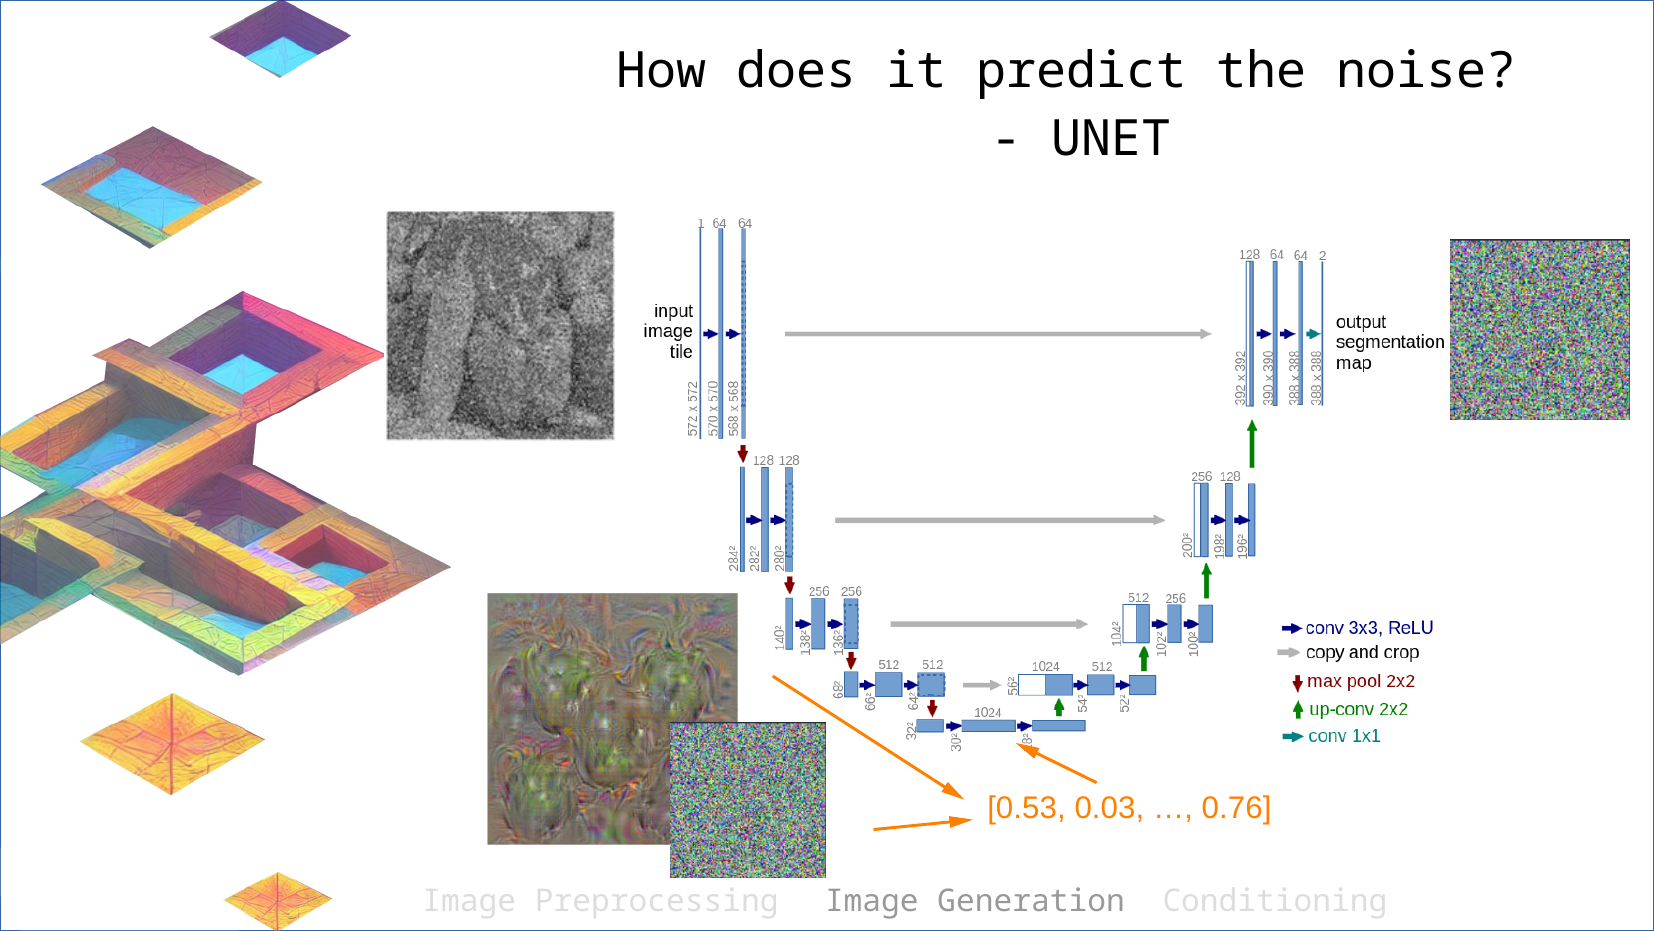

How does it predict the noise?
 - UNET
[0.53, 0.03, …, 0.76]
# Image Preprocessing
Image Generation
Conditioning